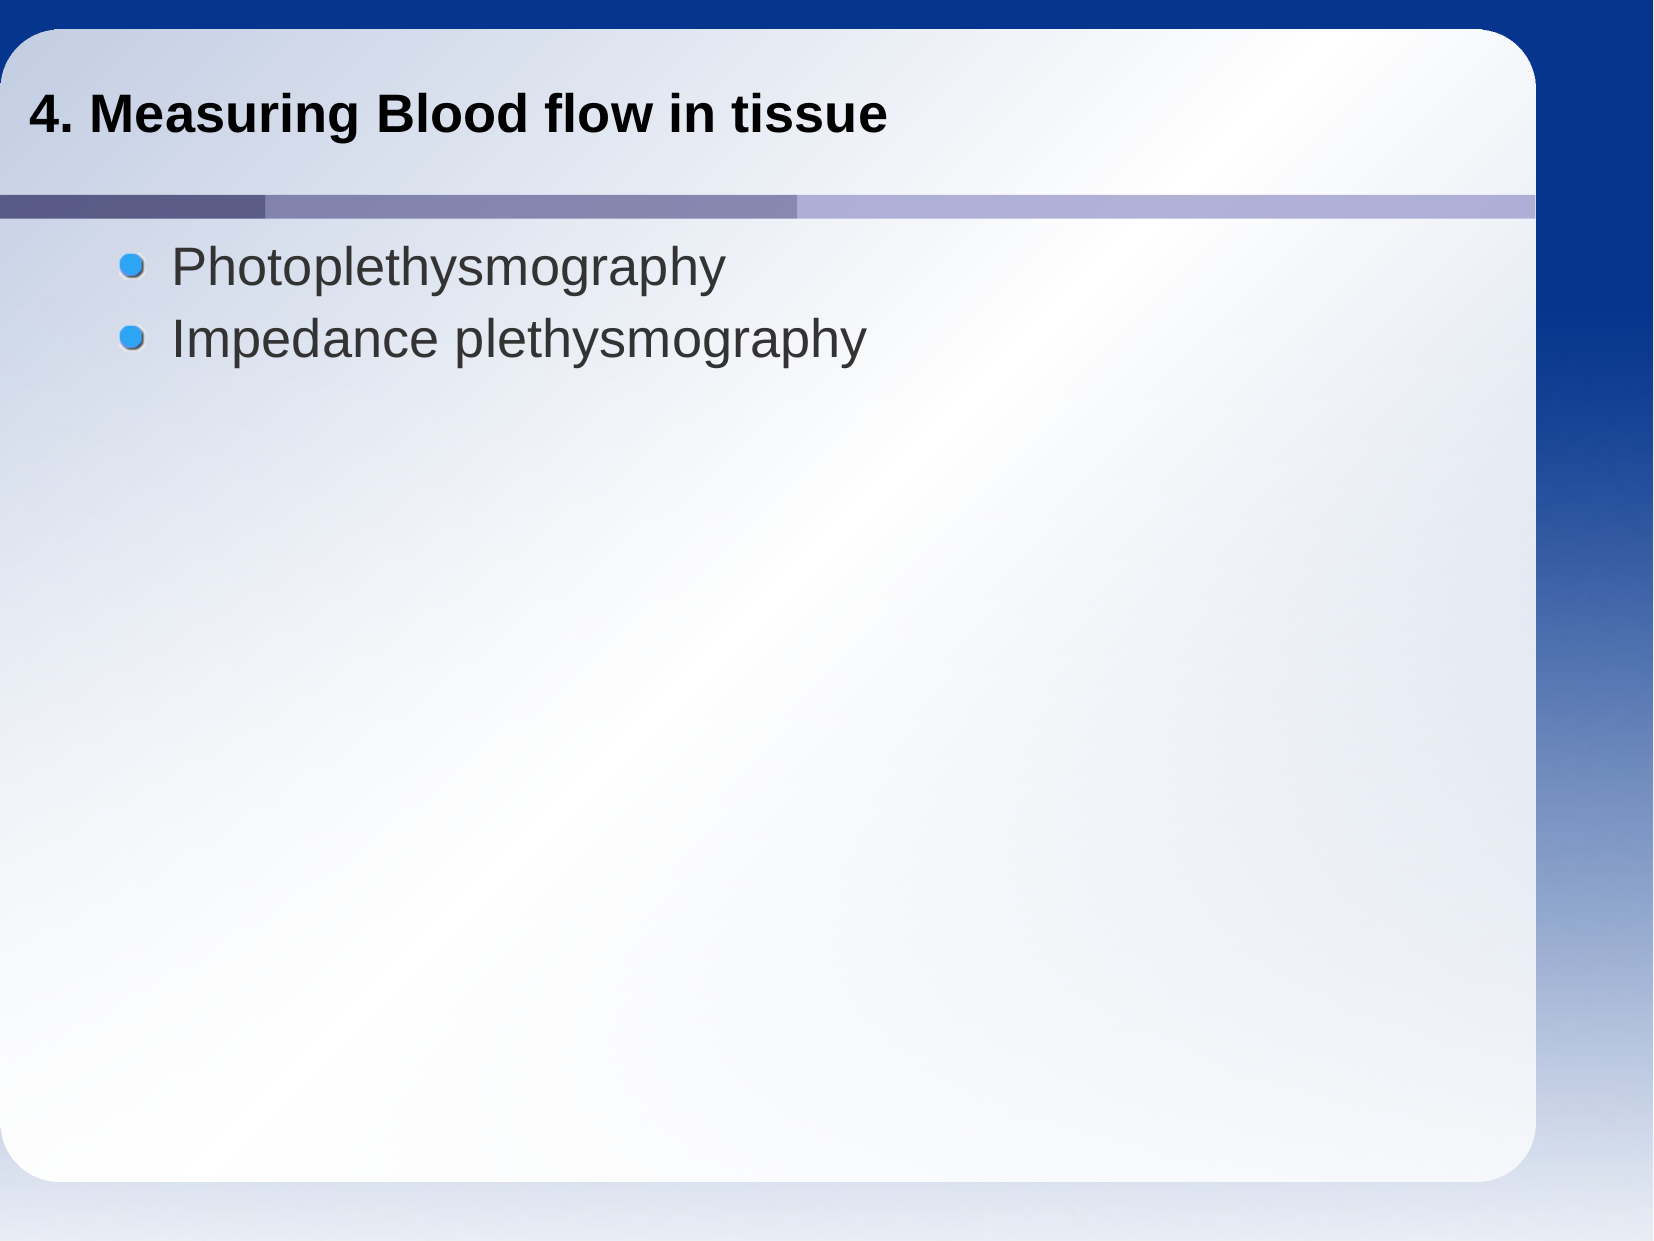

# 4. Measuring Blood flow in tissue
Photoplethysmography
Impedance plethysmography